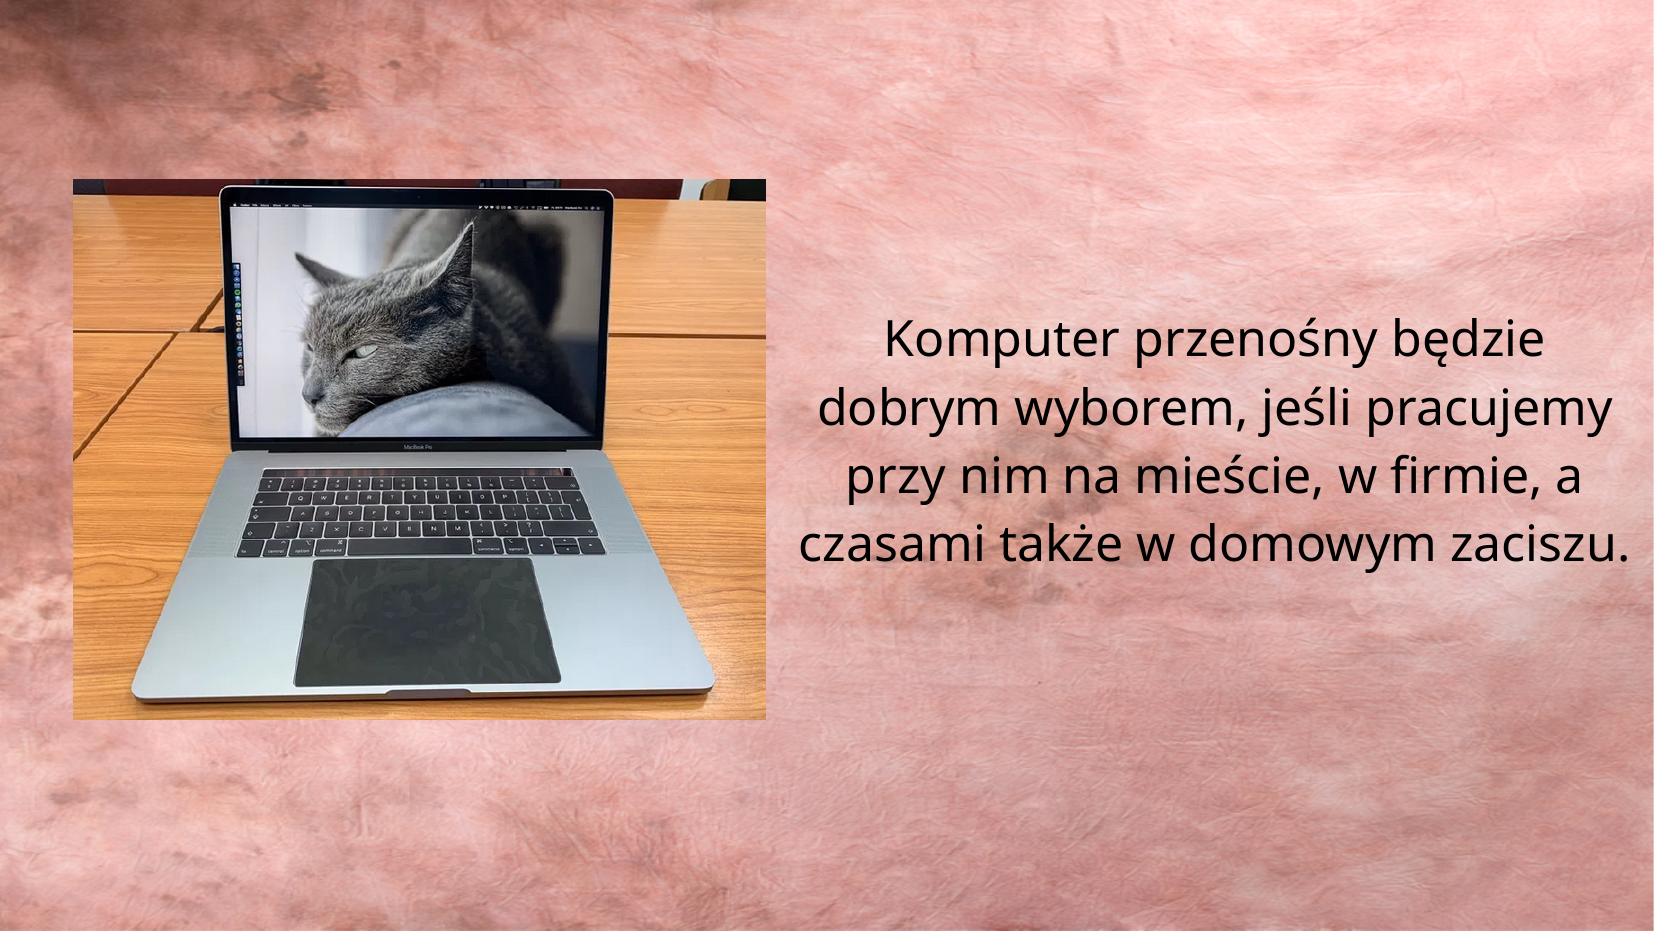

# Komputer przenośny będzie dobrym wyborem, jeśli pracujemy przy nim na mieście, w firmie, a czasami także w domowym zaciszu.